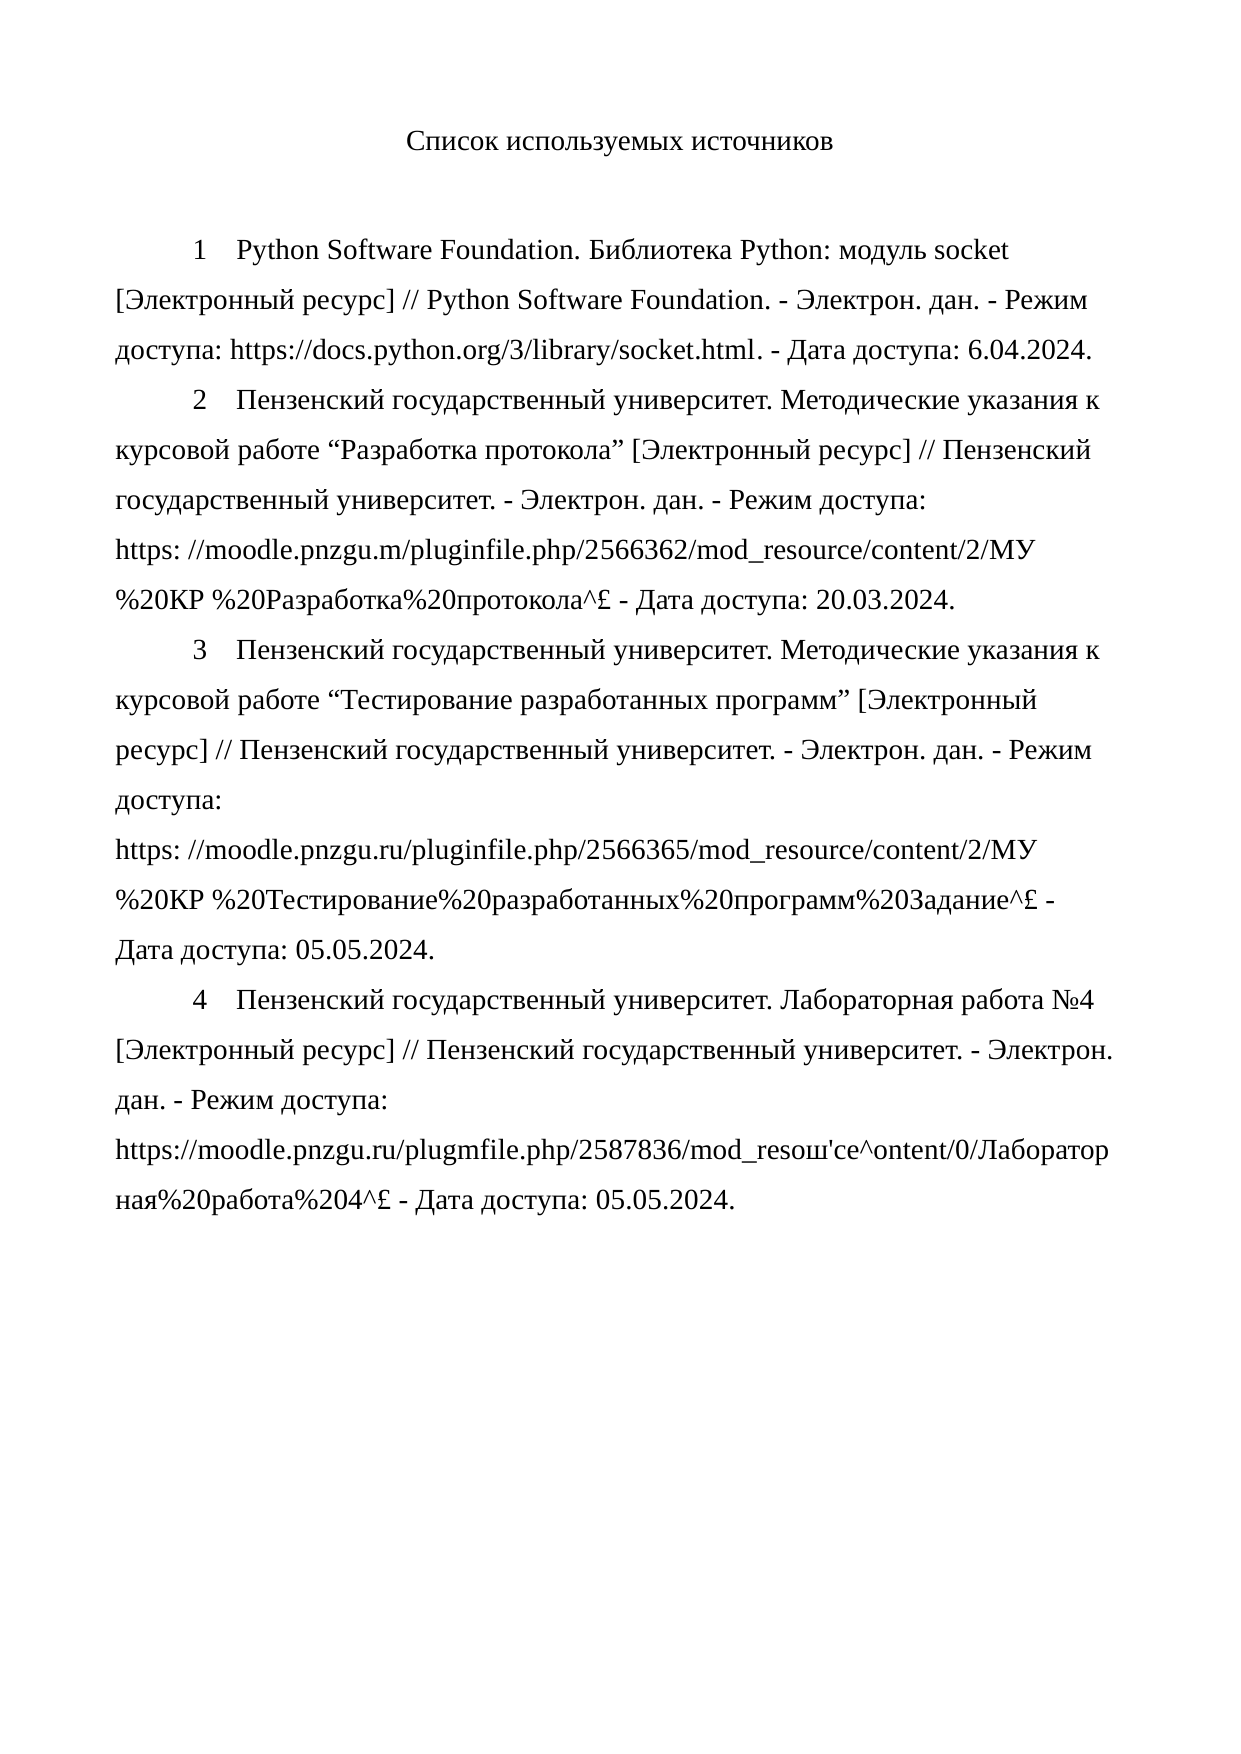

Список используемых источников
1 Python Software Foundation. Библиотека Python: модуль socket [Электронный ресурс] // Python Software Foundation. - Электрон. дан. - Режим доступа: https://docs.python.org/3/library/socket.html. - Дата доступа: 6.04.2024.
2 Пензенский государственный университет. Методические указания к курсовой работе “Разработка протокола” [Электронный ресурс] // Пензенский государственный университет. - Электрон. дан. - Режим доступа:
https: //moodle.pnzgu.m/pluginfile.php/2566362/mod_resource/content/2/МУ%20КР %20Разработка%20протокола^£ - Дата доступа: 20.03.2024.
3 Пензенский государственный университет. Методические указания к курсовой работе “Тестирование разработанных программ” [Электронный ресурс] // Пензенский государственный университет. - Электрон. дан. - Режим доступа:
https: //moodle.pnzgu.ru/pluginfile.php/2566365/mod_resource/content/2/МУ%20КР %20Тестирование%20разработанных%20программ%20Задание^£ - Дата доступа: 05.05.2024.
4 Пензенский государственный университет. Лабораторная работа №4 [Электронный ресурс] // Пензенский государственный университет. - Электрон. дан. - Режим доступа:
https://moodle.pnzgu.ru/plugmfile.php/2587836/mod_resoш'ce^ontent/0/Лаборатор ная%20работа%204^£ - Дата доступа: 05.05.2024.